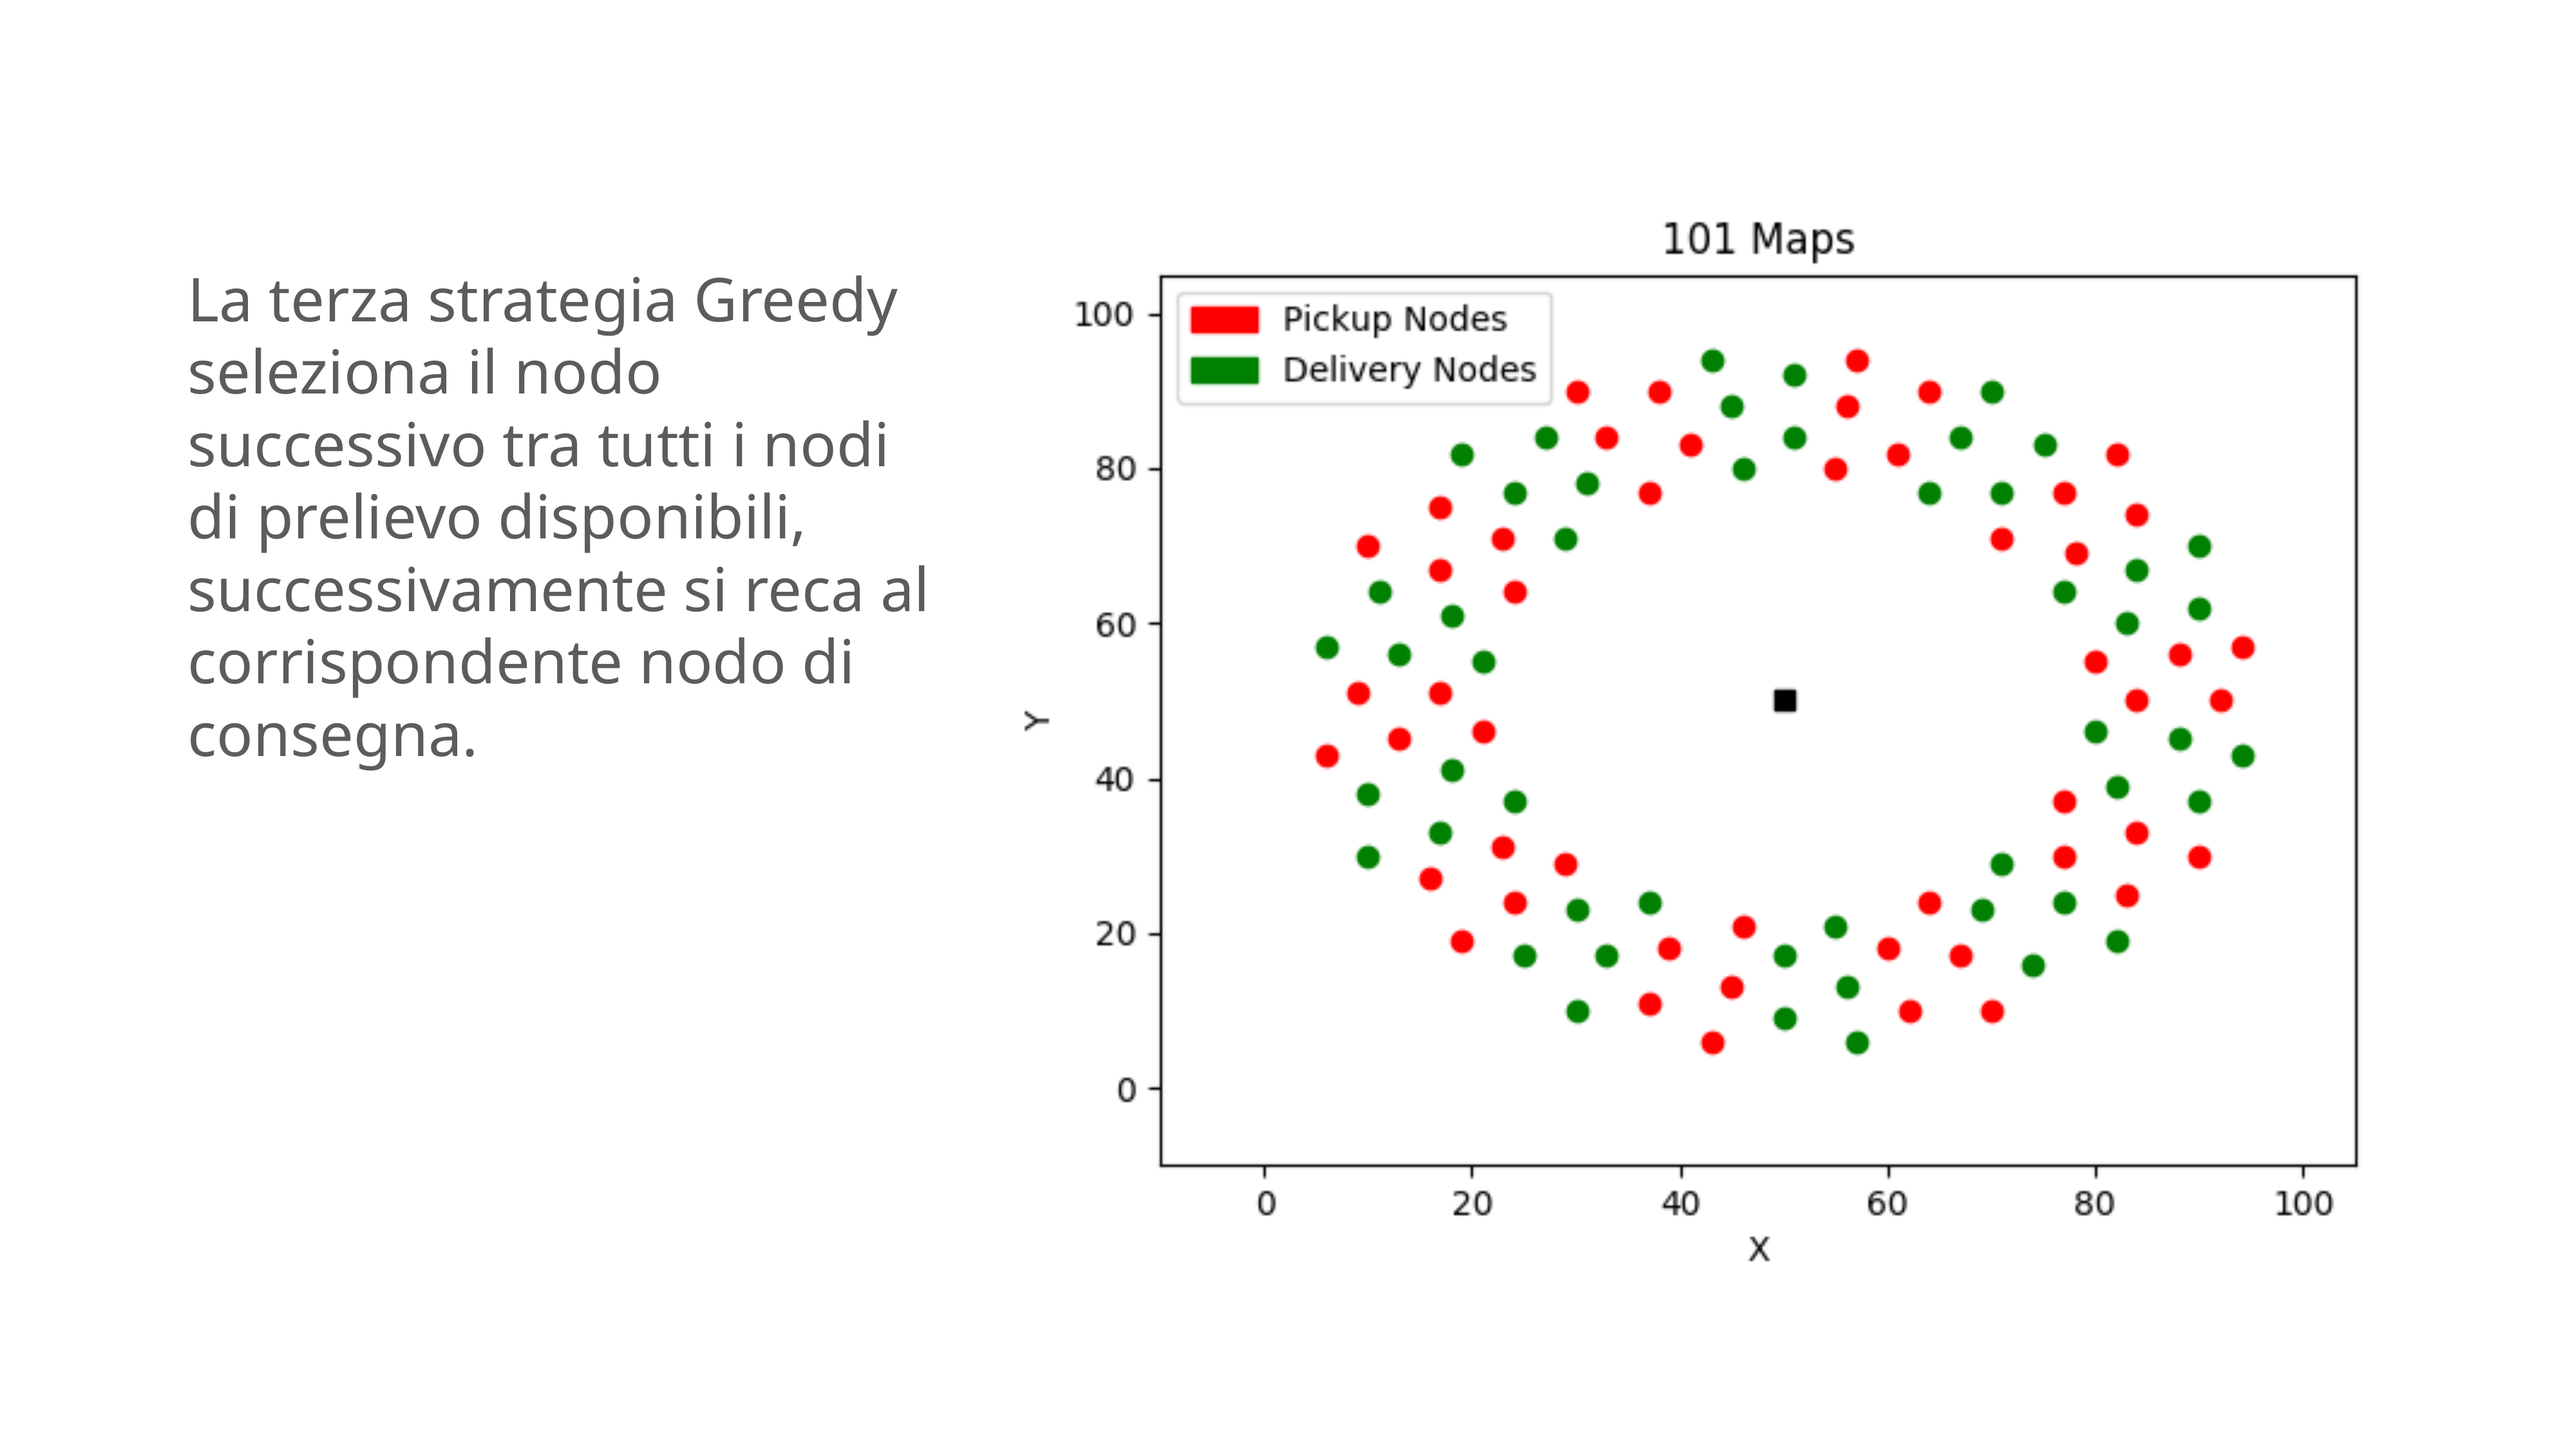

# La terza strategia Greedy seleziona il nodo successivo tra tutti i nodi di prelievo disponibili, successivamente si reca al corrispondente nodo di consegna.